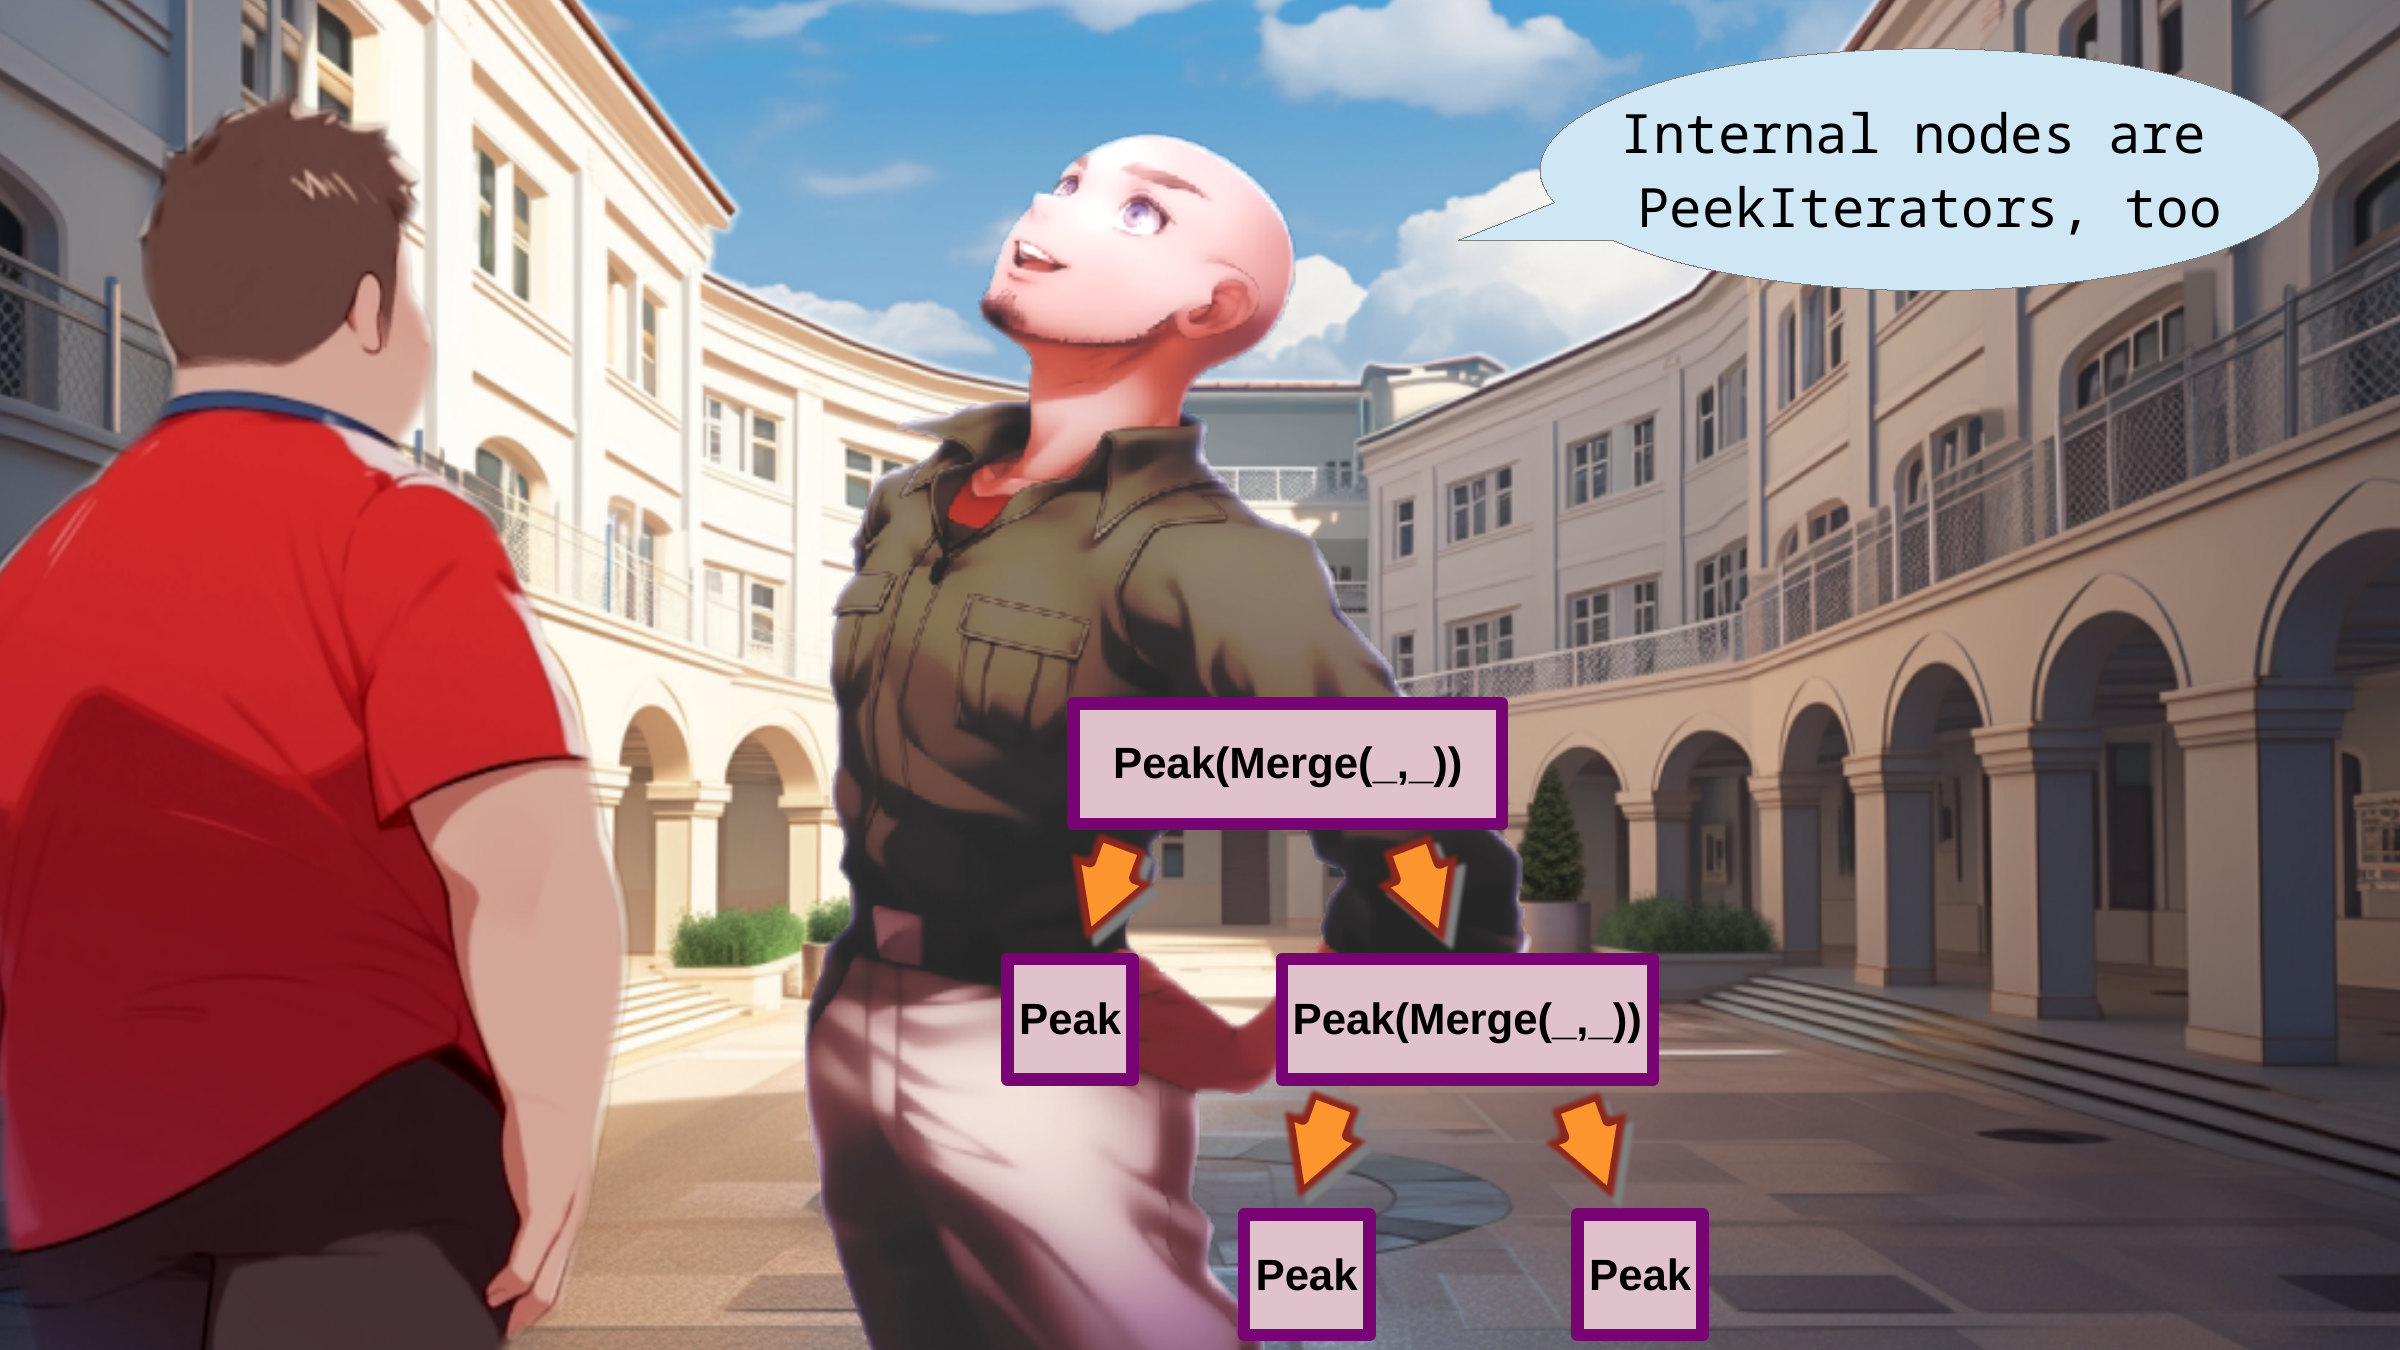

Internal nodes are
PeekIterators, too
Peak(Merge(_,_))
Peak
Peak(Merge(_,_))
Peak
Peak